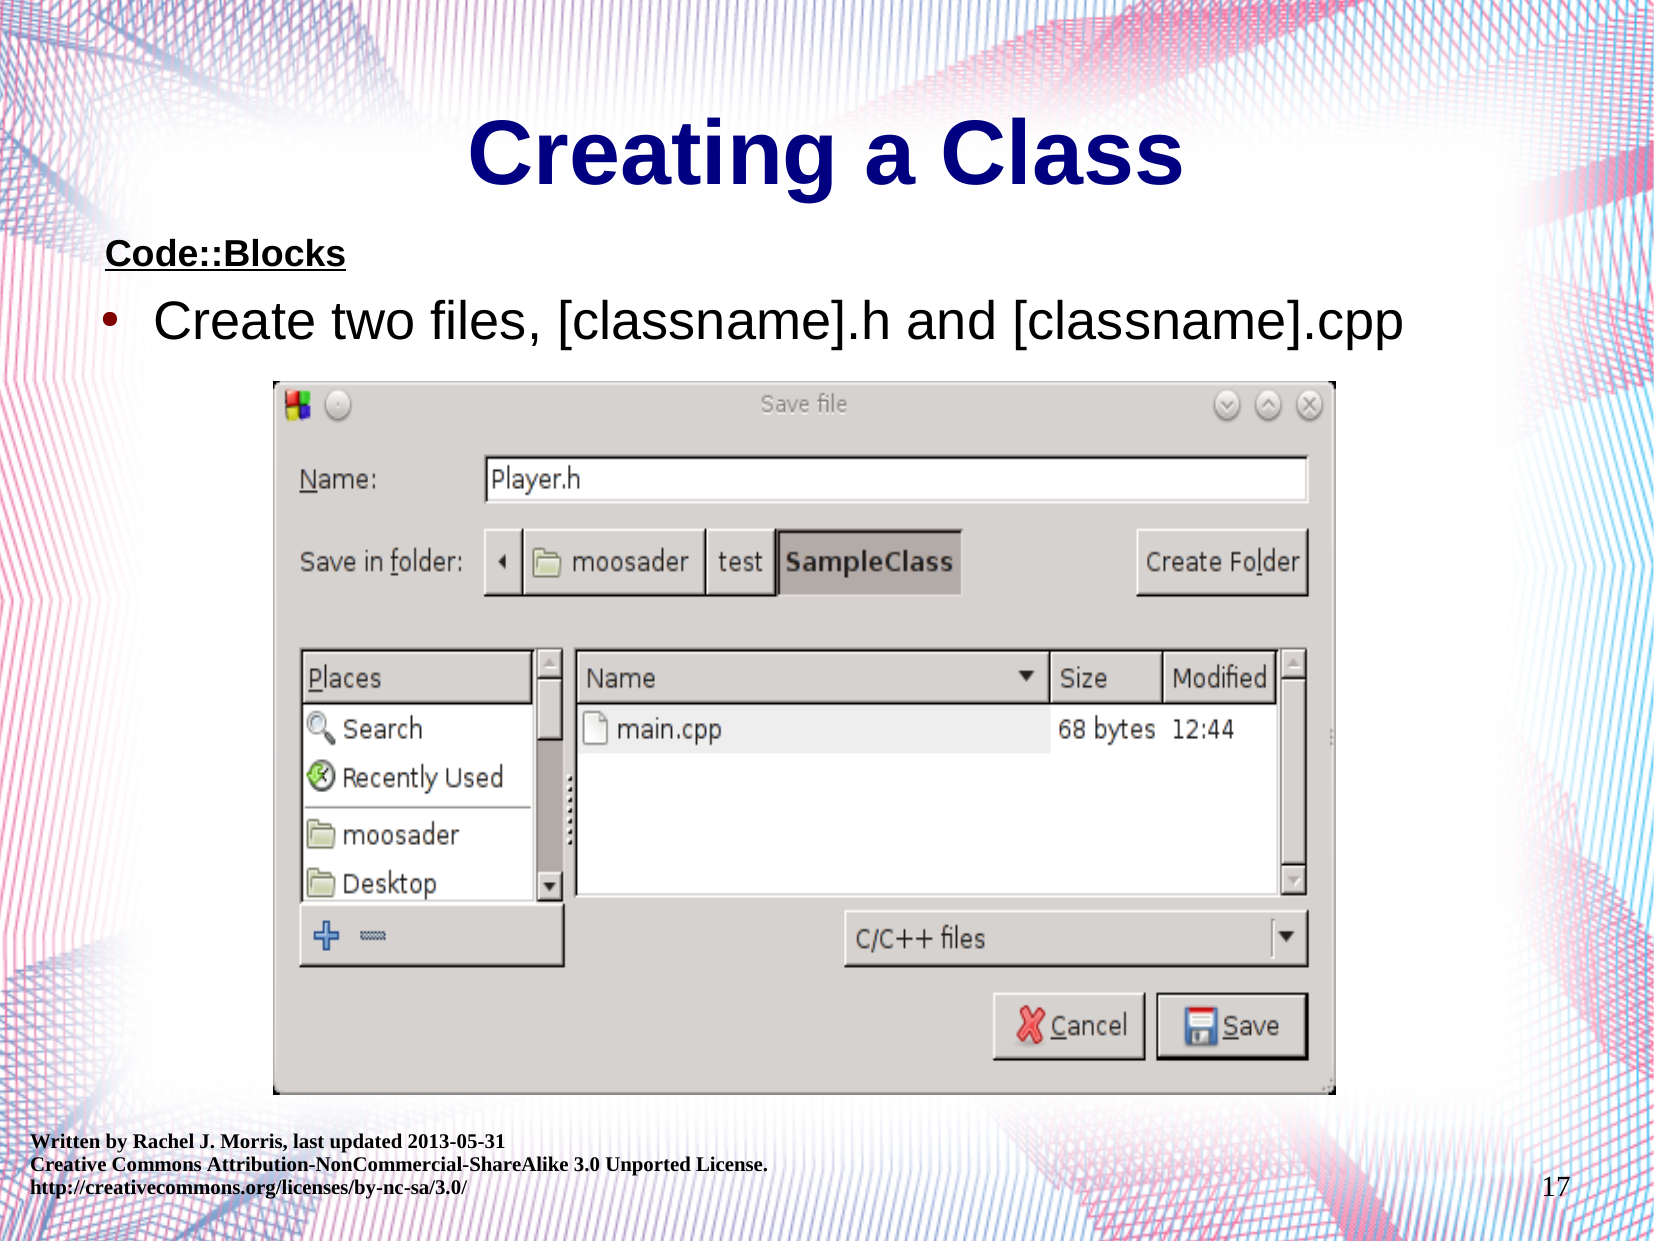

# Creating a Class
Code::Blocks
Create two files, [classname].h and [classname].cpp
17